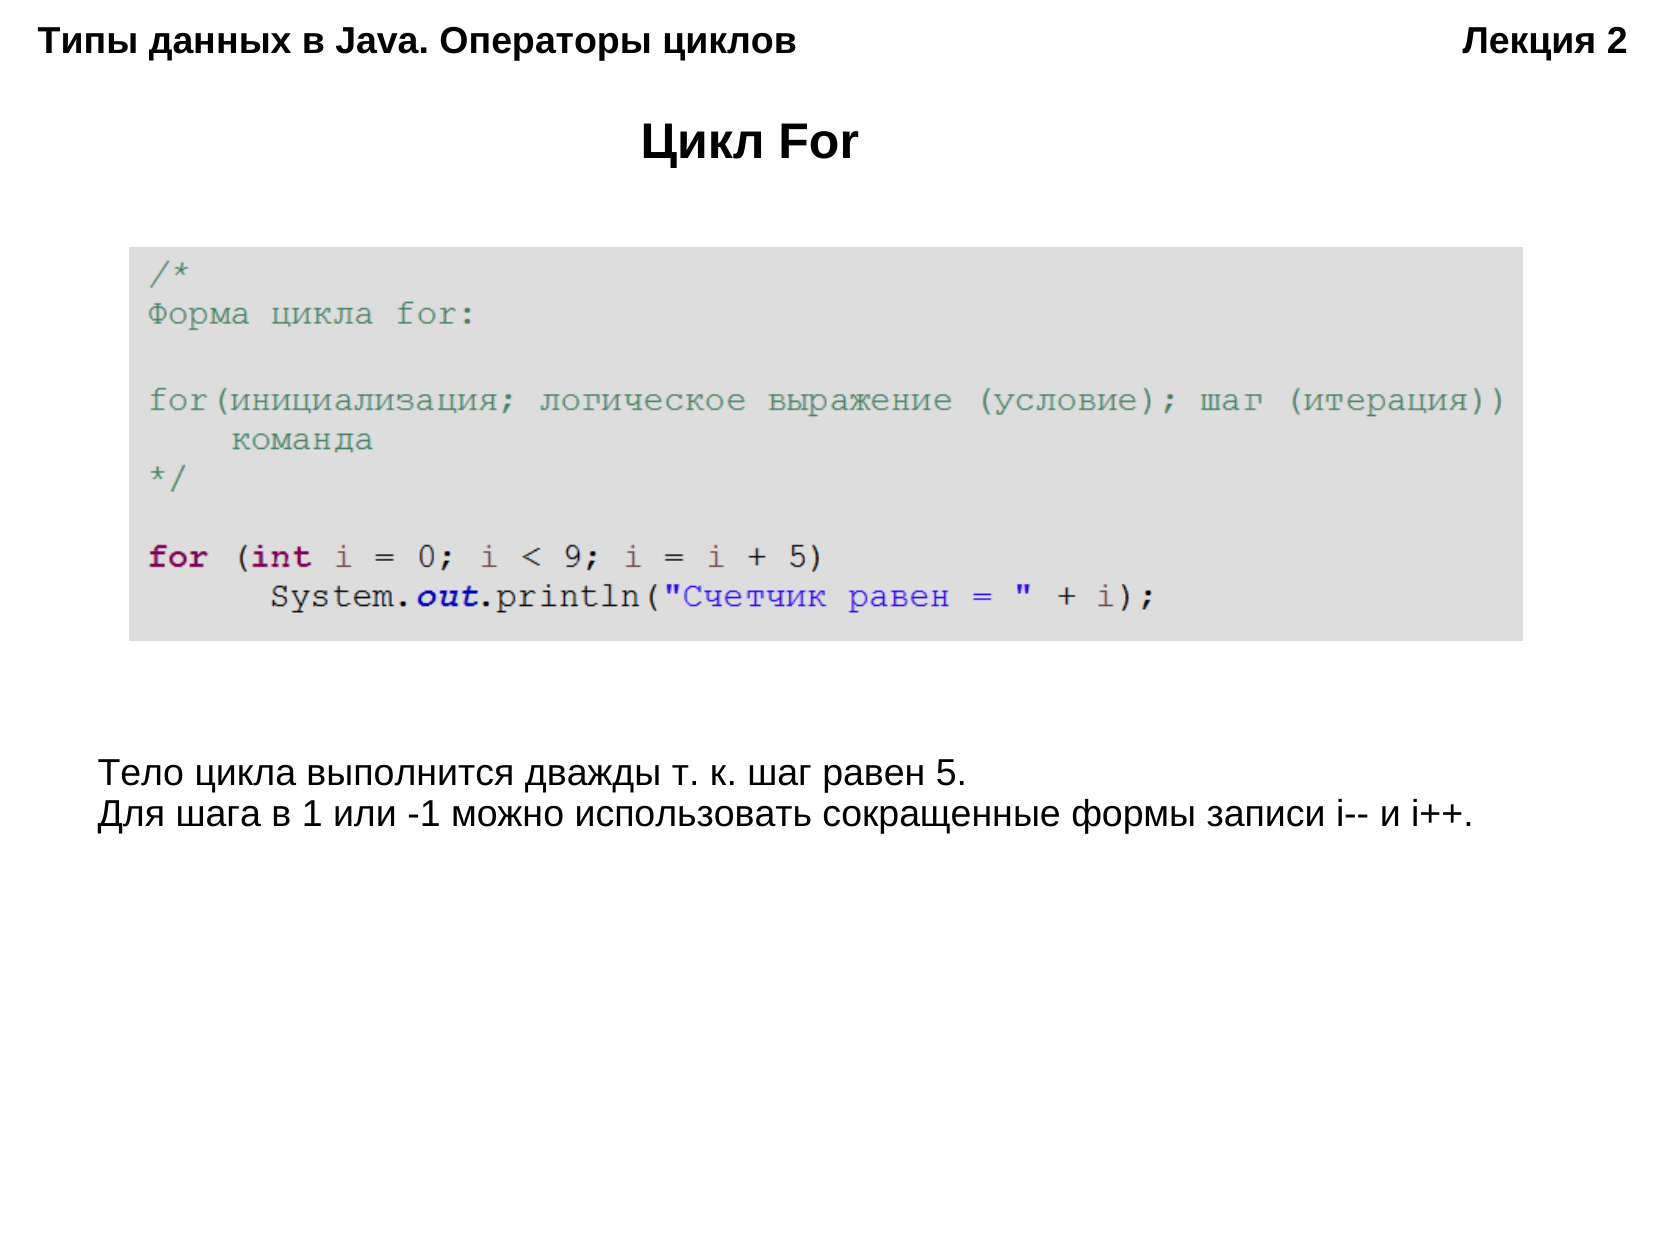

Типы данных в Java. Операторы циклов						Лекция 2
Цикл For
Тело цикла выполнится дважды т. к. шаг равен 5.
Для шага в 1 или -1 можно использовать сокращенные формы записи i-- и i++.